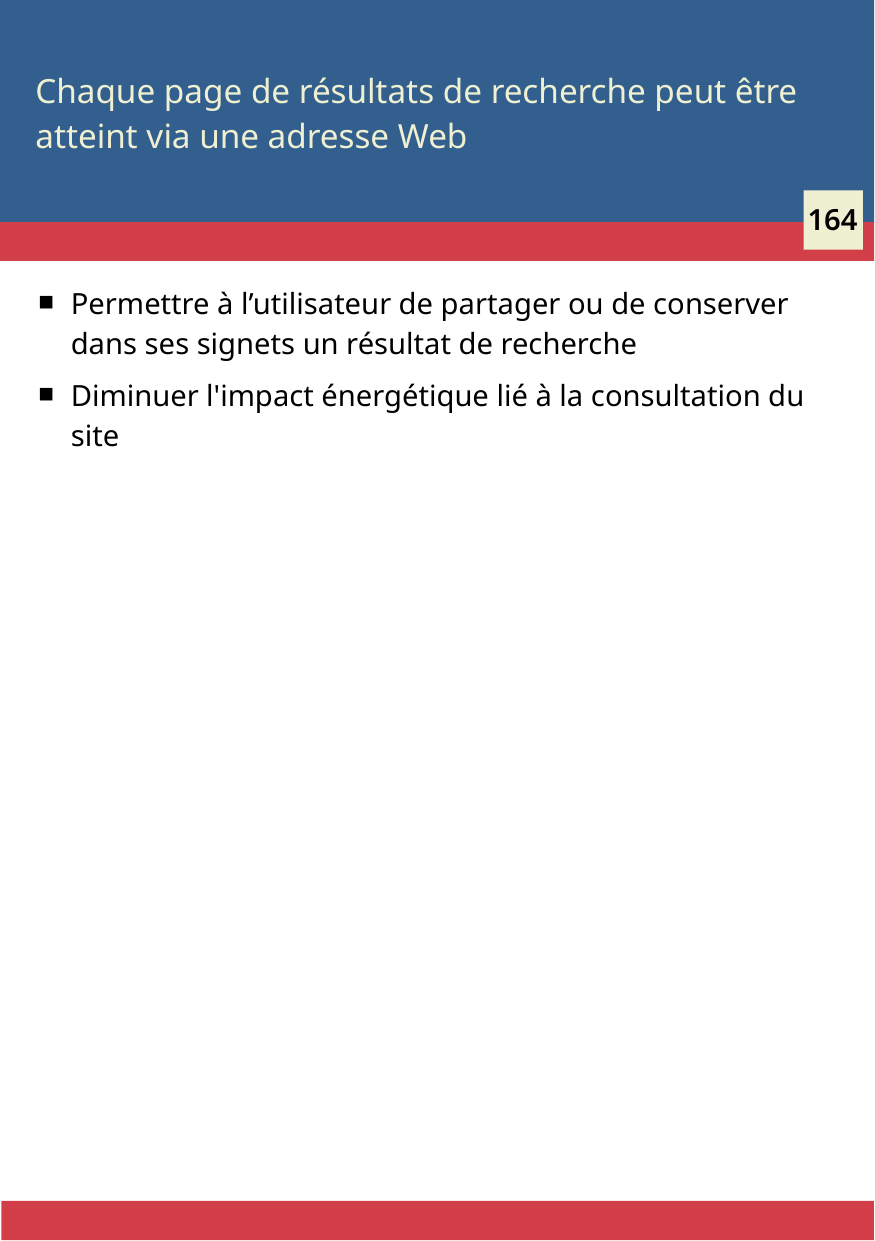

# Chaque page de résultats de recherche peut être atteint via une adresse Web
164
Permettre à l’utilisateur de partager ou de conserver dans ses signets un résultat de recherche
Diminuer l'impact énergétique lié à la consultation du site